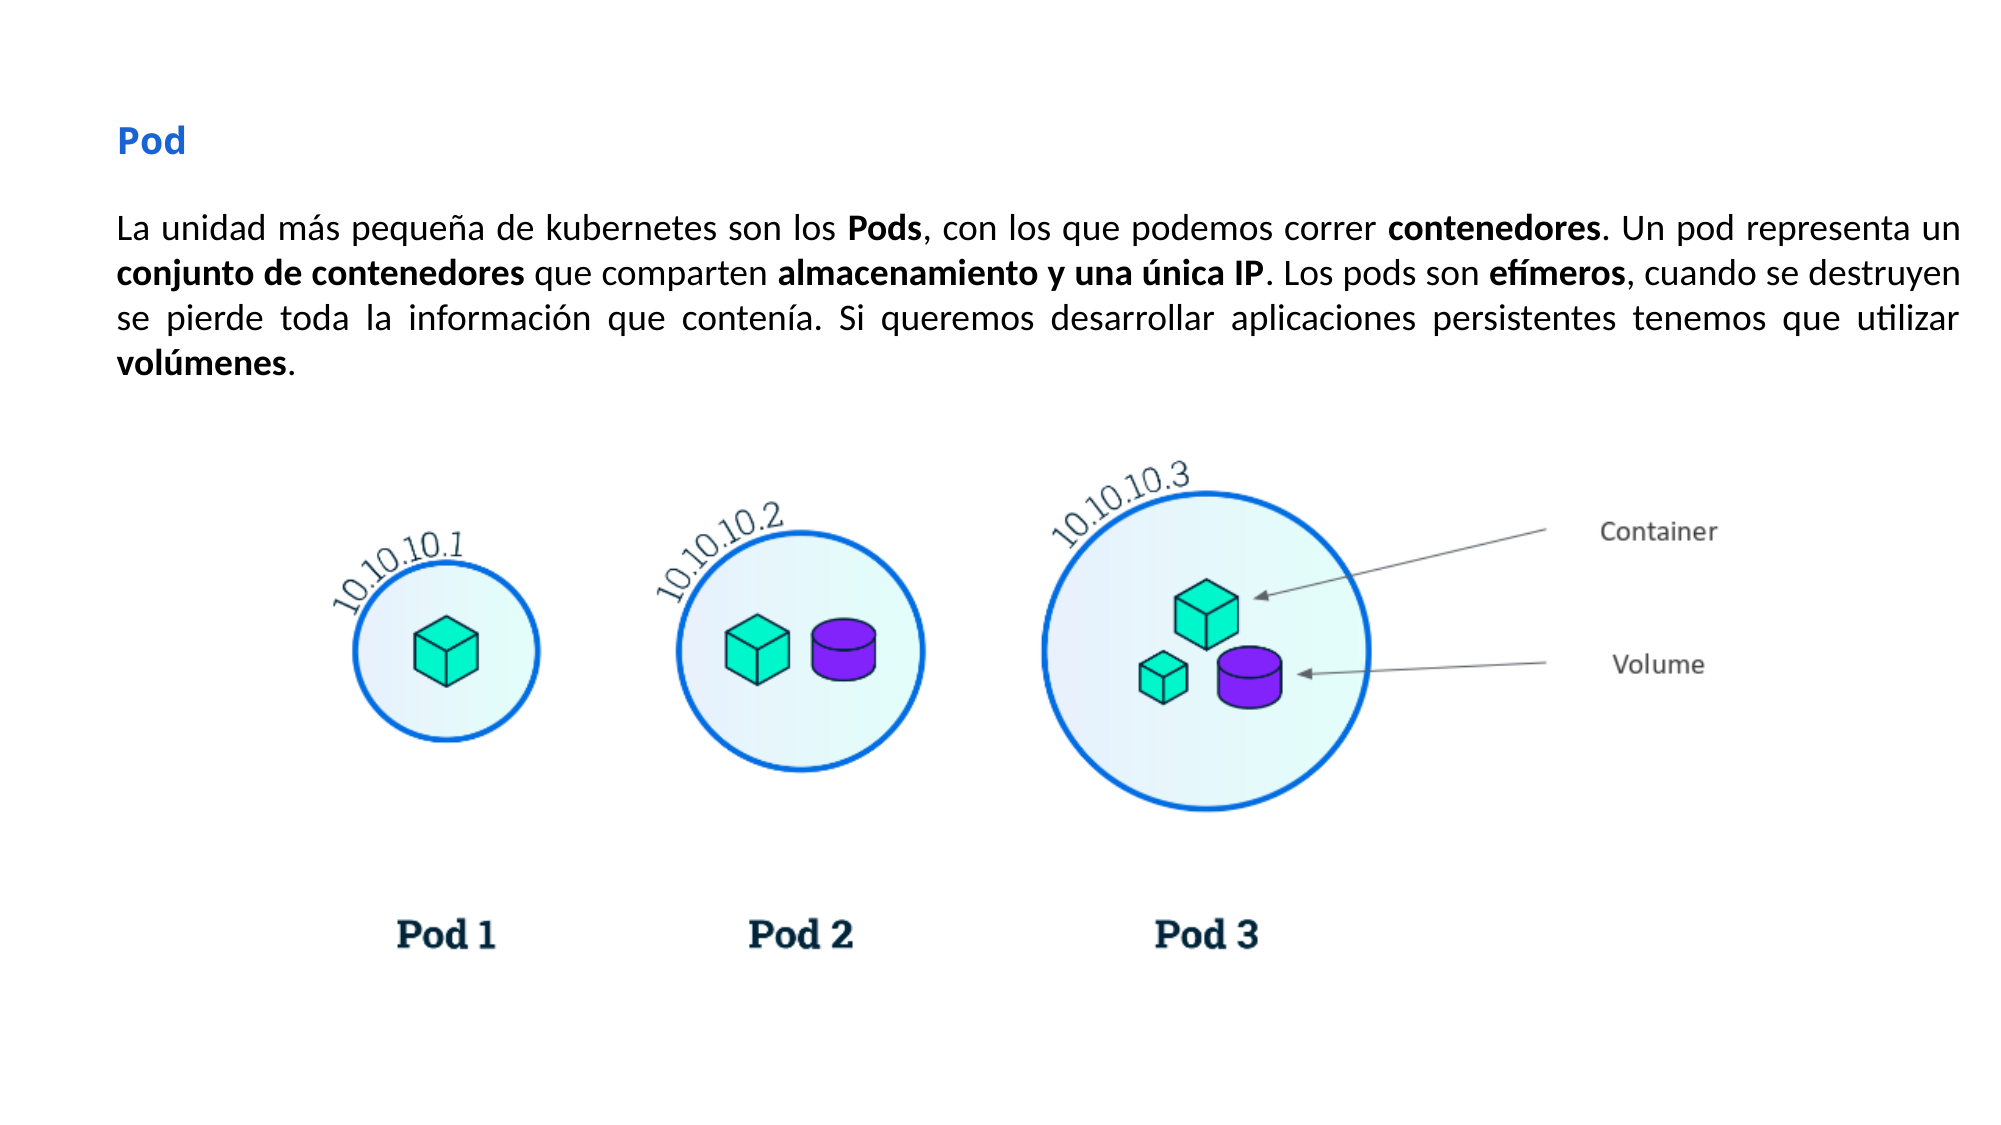

Pod
La unidad más pequeña de kubernetes son los Pods, con los que podemos correr contenedores. Un pod representa un conjunto de contenedores que comparten almacenamiento y una única IP. Los pods son efímeros, cuando se destruyen se pierde toda la información que contenía. Si queremos desarrollar aplicaciones persistentes tenemos que utilizar volúmenes.